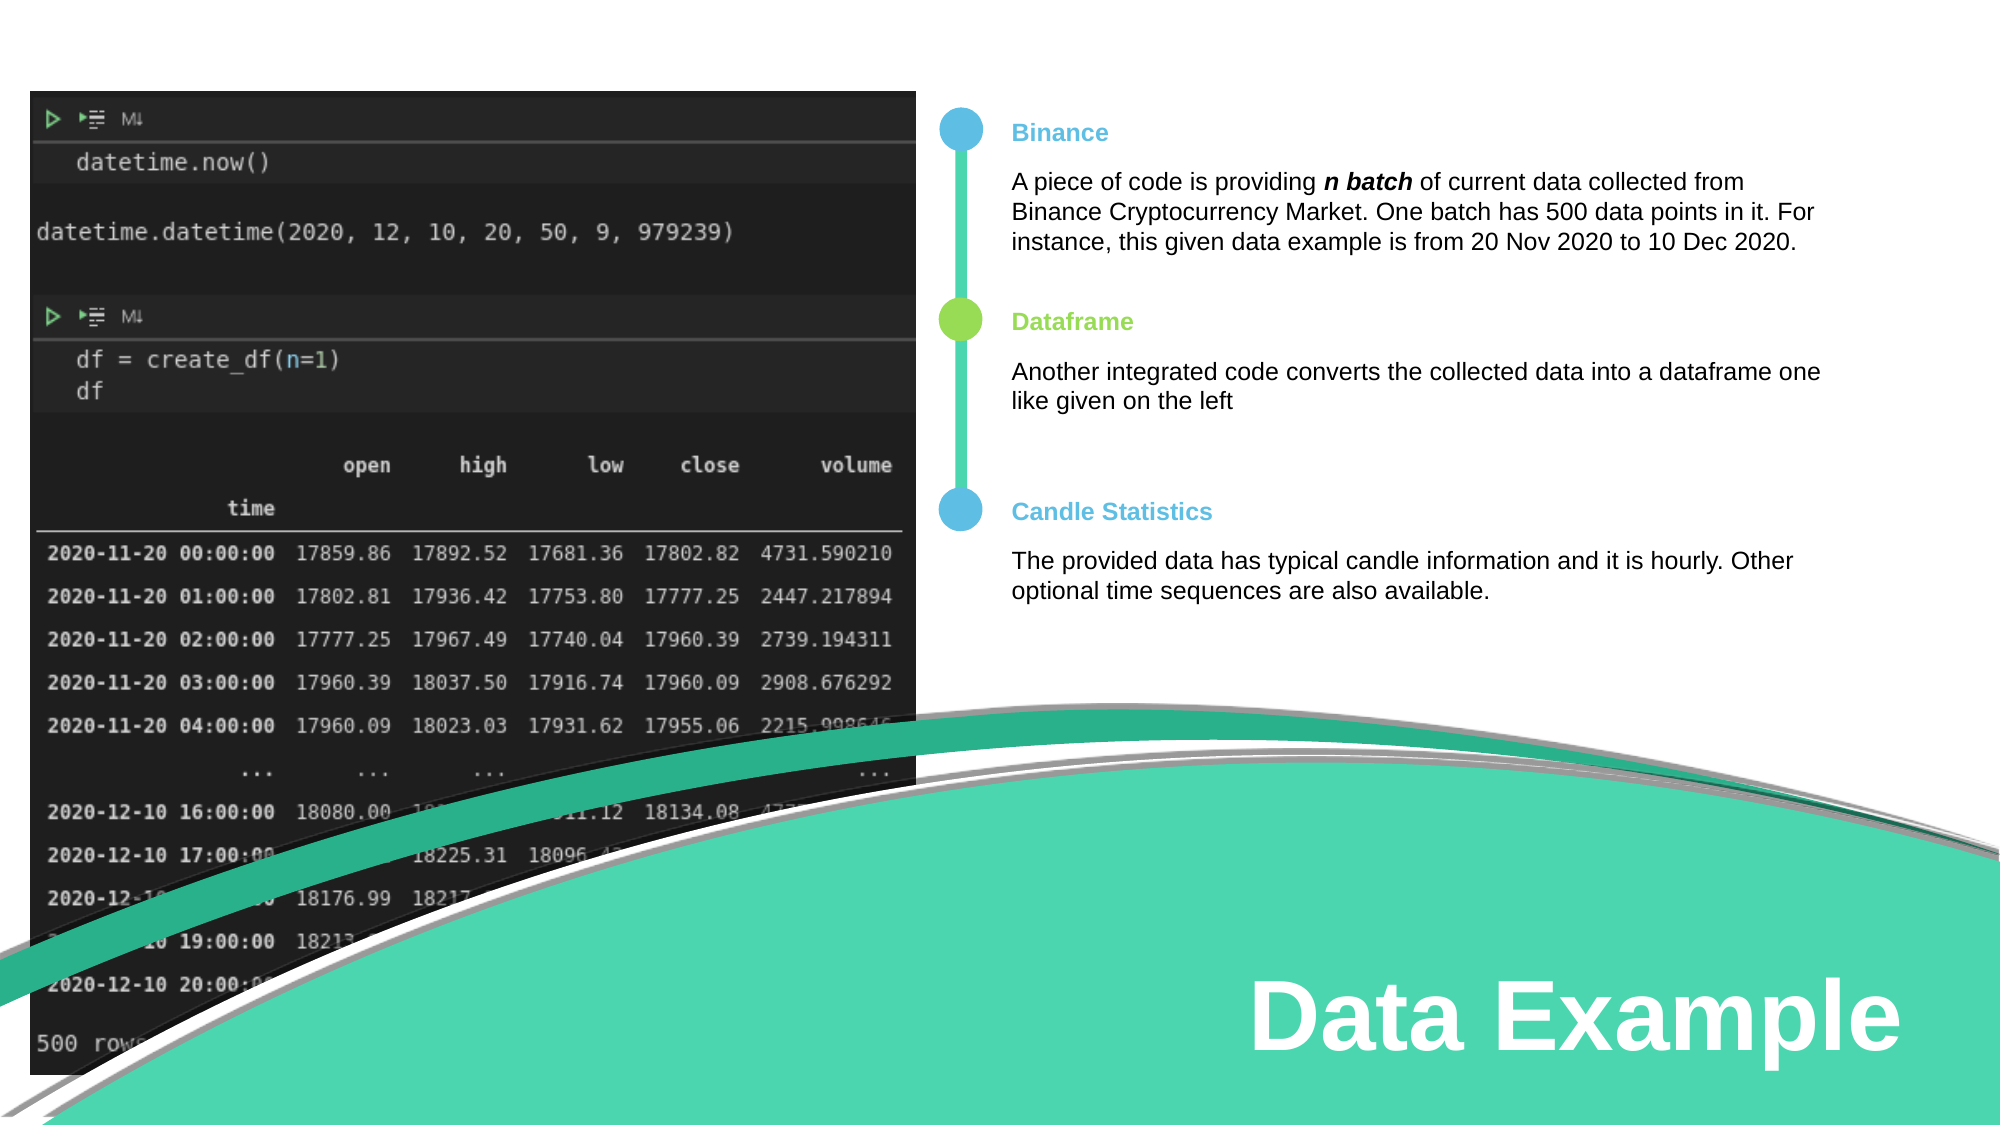

Binance
A piece of code is providing n batch of current data collected from Binance Cryptocurrency Market. One batch has 500 data points in it. For instance, this given data example is from 20 Nov 2020 to 10 Dec 2020.
Dataframe
Another integrated code converts the collected data into a dataframe one like given on the left
Candle Statistics
The provided data has typical candle information and it is hourly. Other optional time sequences are also available.
Data Example